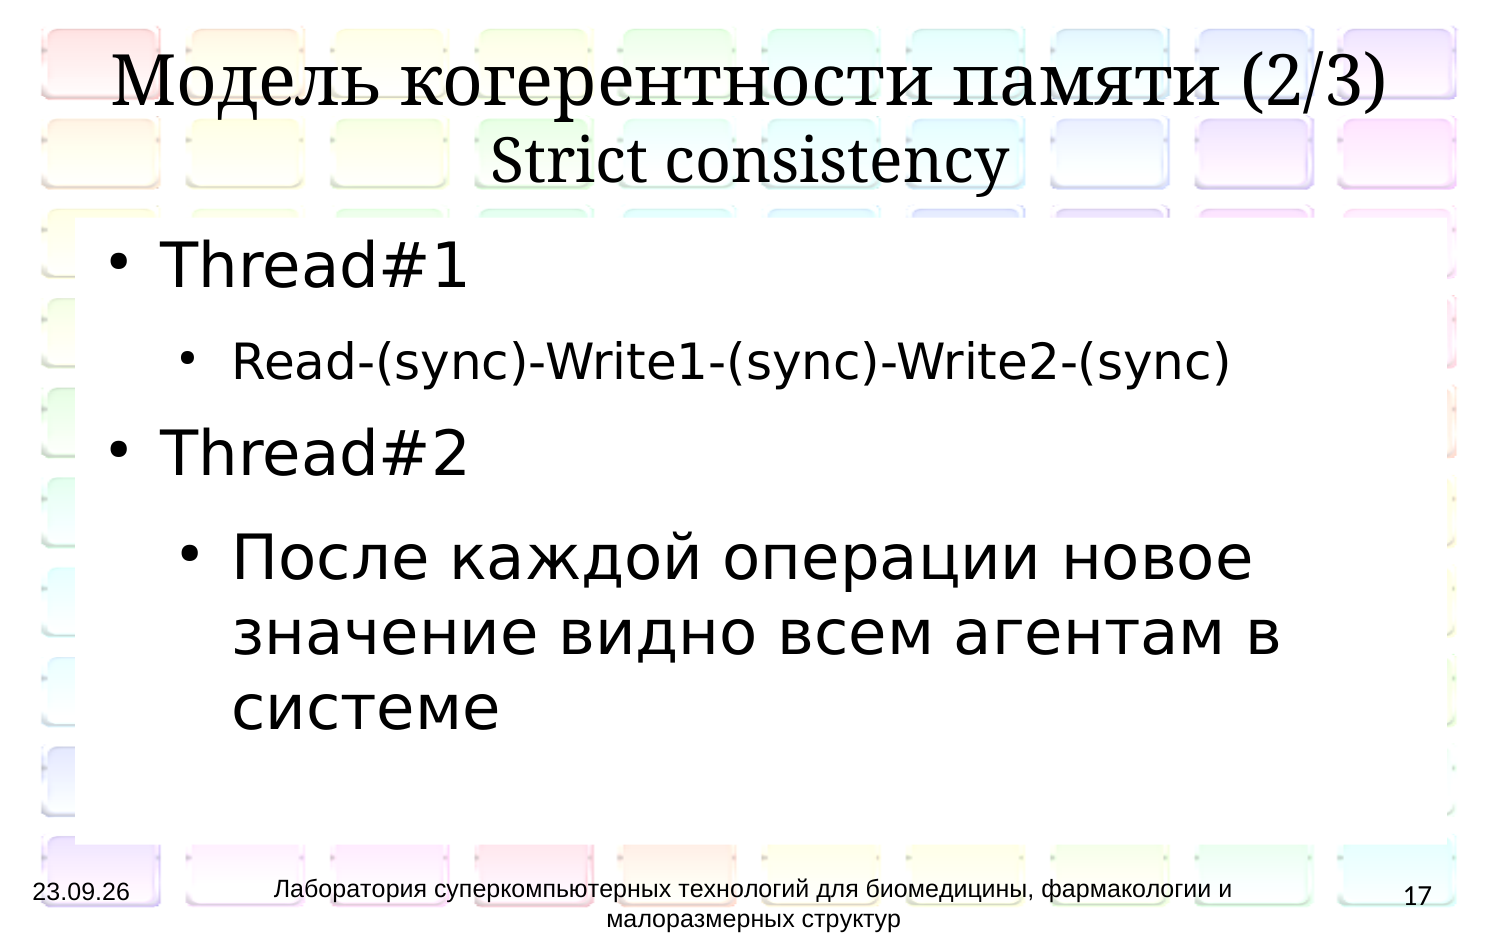

# Модель когерентности памяти (2/3) Strict consistency
Thread#1
Read-(sync)-Write1-(sync)-Write2-(sync)
Thread#2
После каждой операции новое значение видно всем агентам в системе
Лаборатория суперкомпьютерных технологий для биомедицины, фармакологии и малоразмерных структур